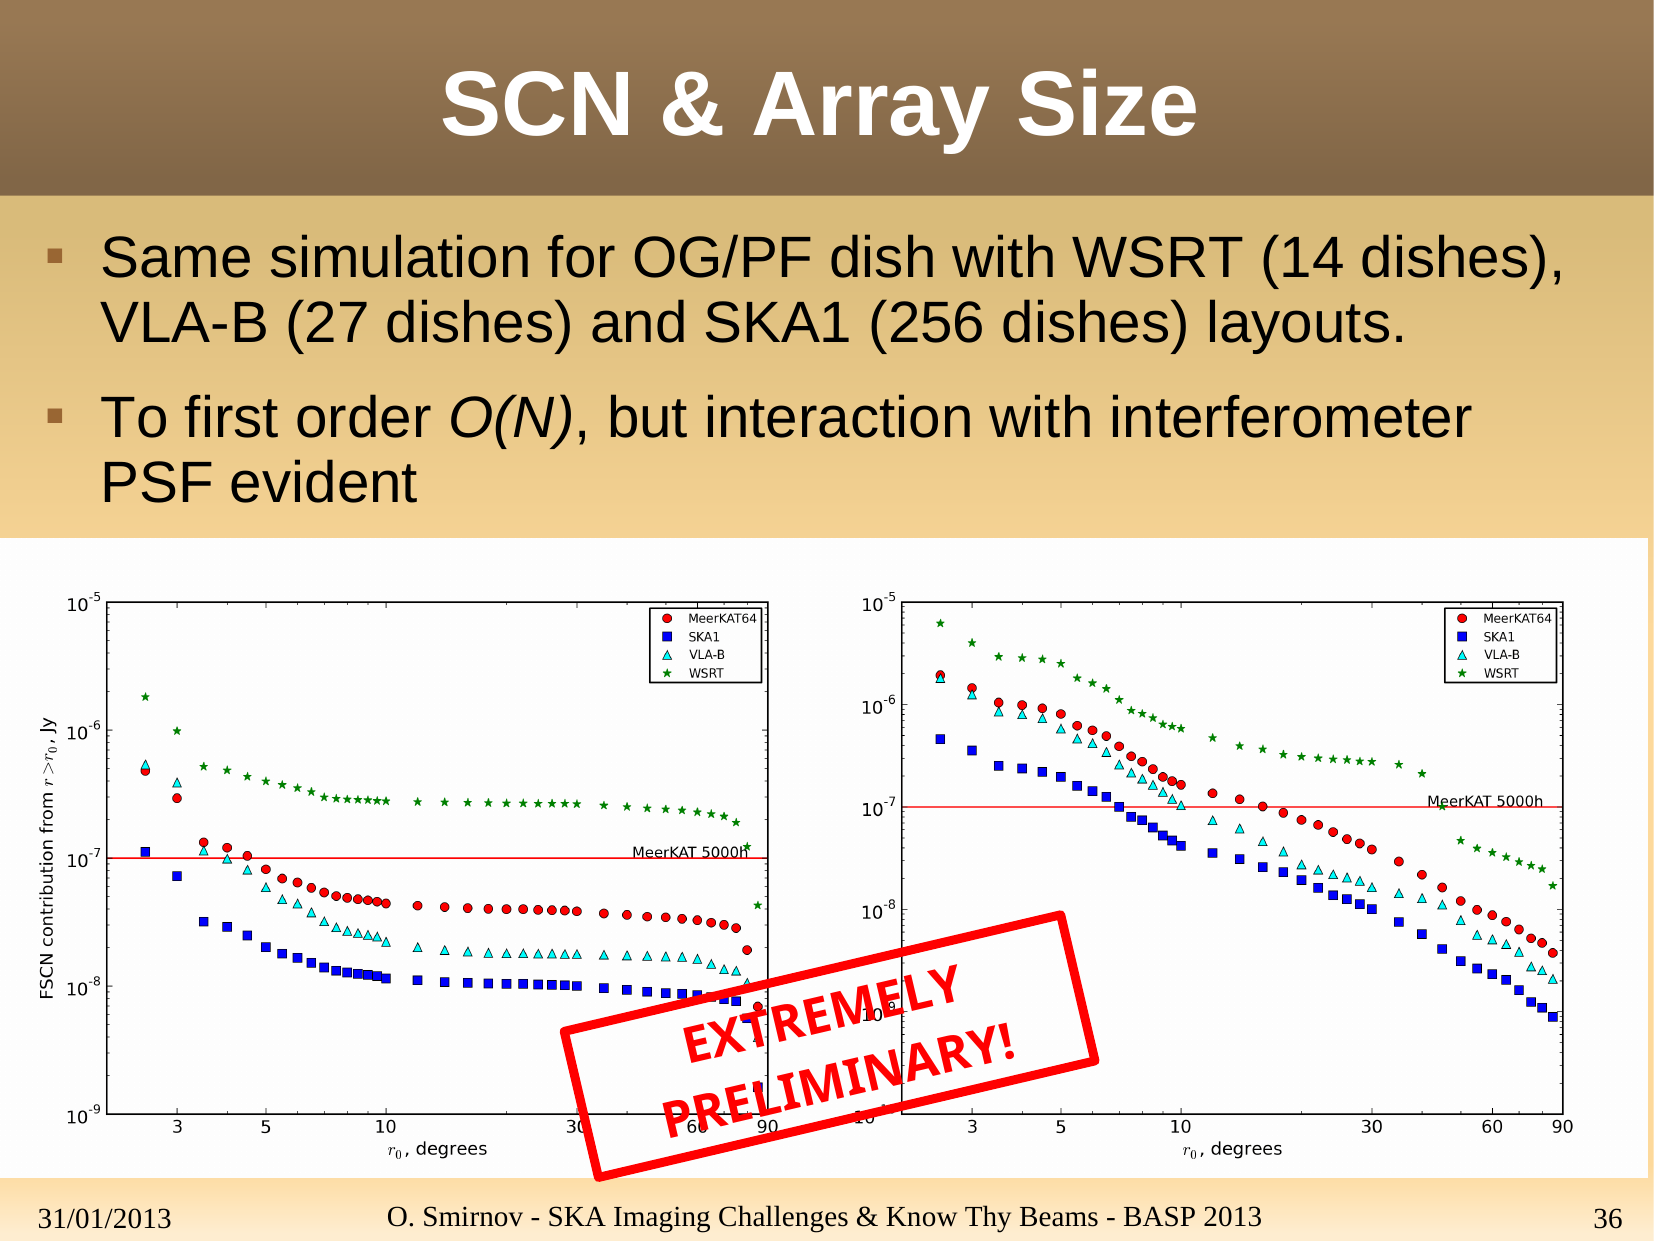

# SCN & Array Size
Same simulation for OG/PF dish with WSRT (14 dishes), VLA-B (27 dishes) and SKA1 (256 dishes) layouts.
To first order O(N), but interaction with interferometer PSF evident
EXTREMELY
PRELIMINARY!
O. Smirnov - SKA Imaging Challenges & Know Thy Beams - BASP 2013
31/01/2013
36